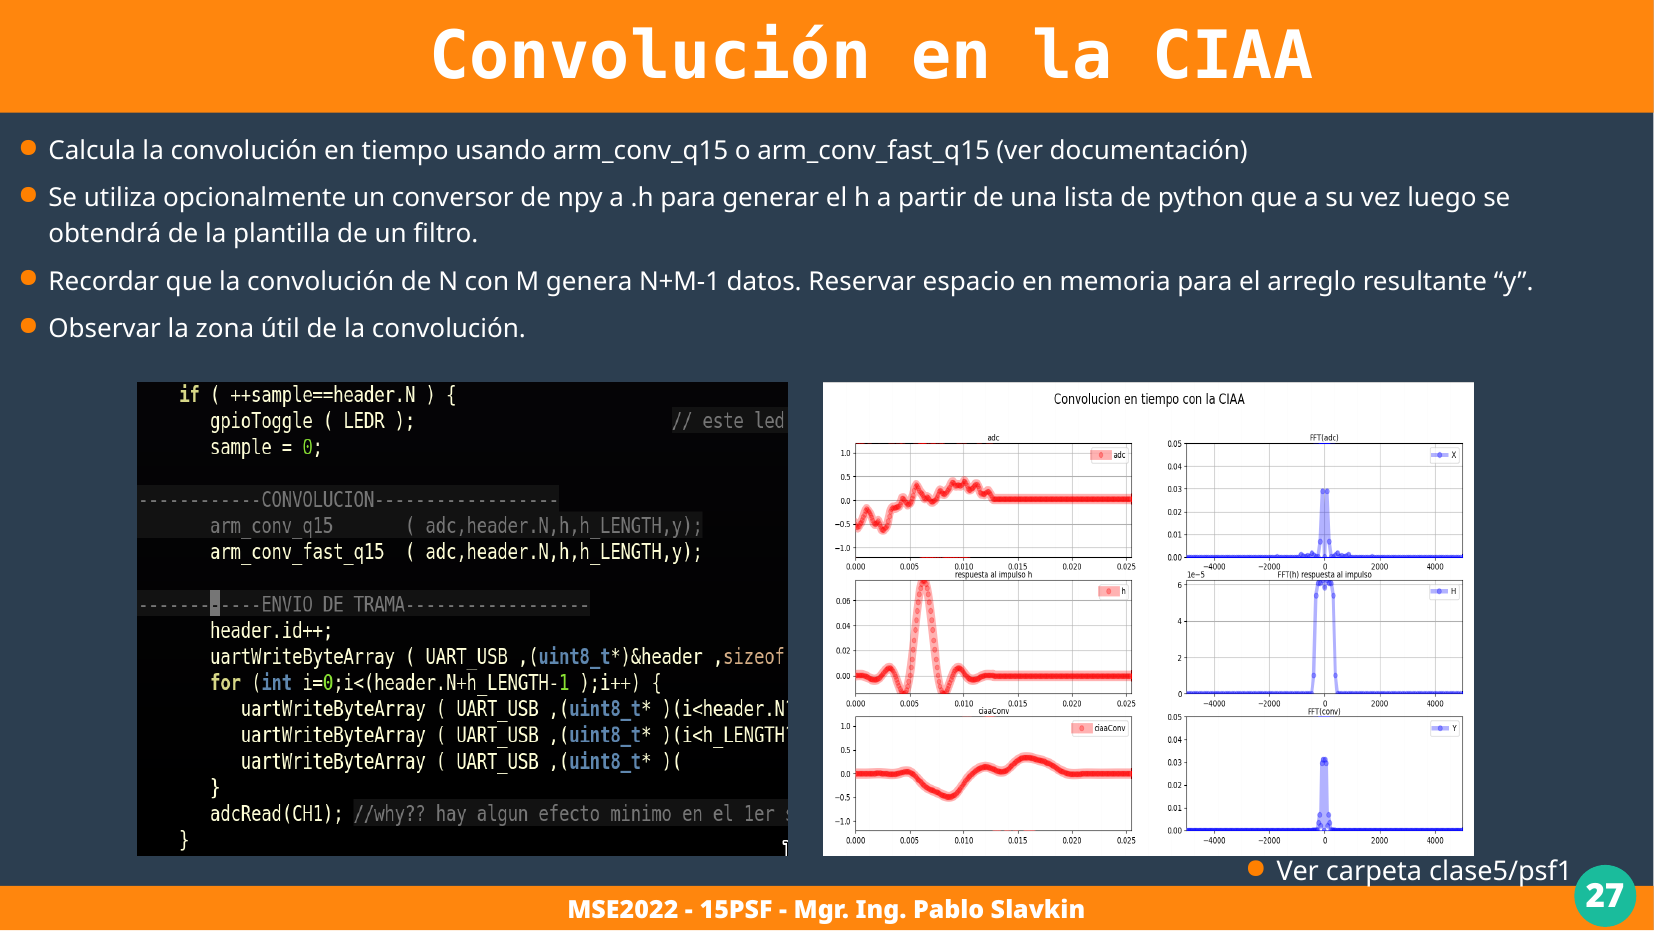

Convolución en la CIAA
# Calcula la convolución en tiempo usando arm_conv_q15 o arm_conv_fast_q15 (ver documentación)
Se utiliza opcionalmente un conversor de npy a .h para generar el h a partir de una lista de python que a su vez luego se obtendrá de la plantilla de un filtro.
Recordar que la convolución de N con M genera N+M-1 datos. Reservar espacio en memoria para el arreglo resultante “y”.
Observar la zona útil de la convolución.
Ver carpeta clase5/psf1
MSE2022 - 15PSF - Mgr. Ing. Pablo Slavkin